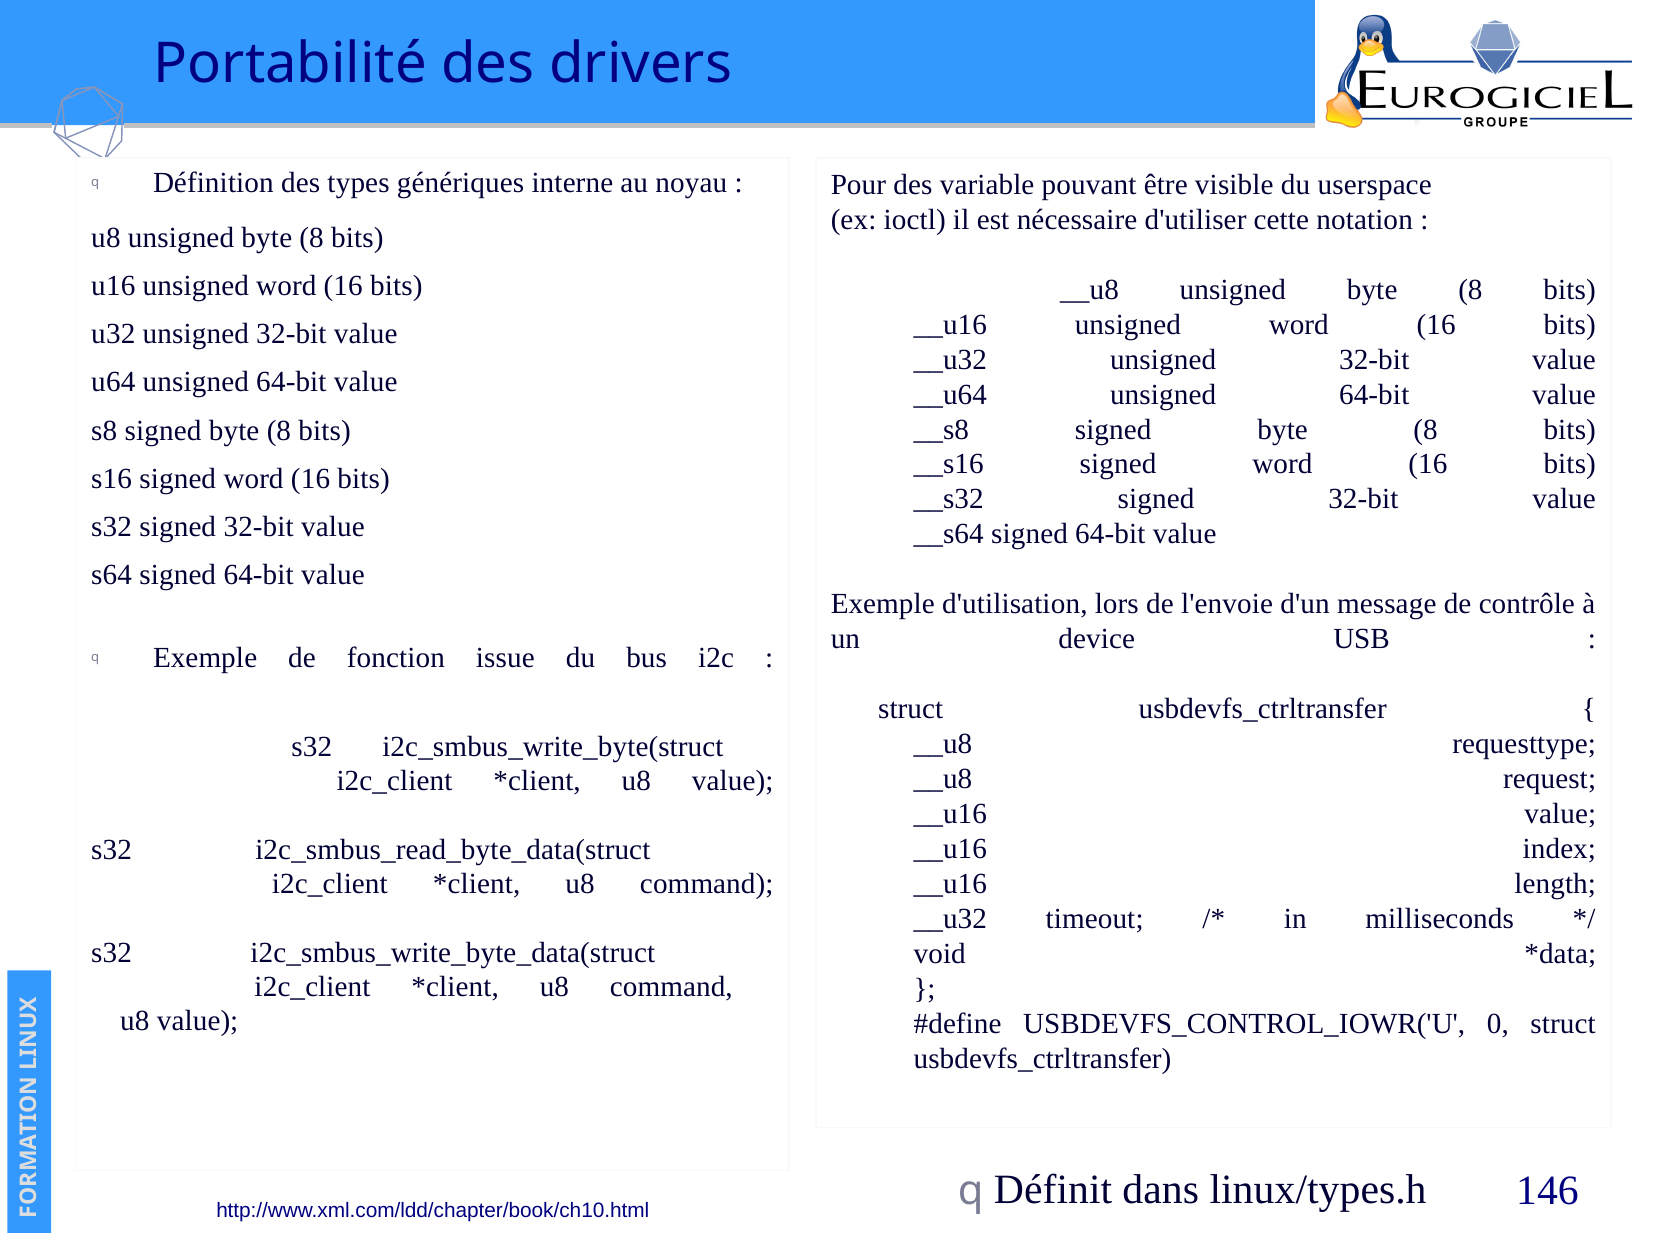

# Portabilité des drivers
Définition des types génériques interne au noyau :
u8 unsigned byte (8 bits)‏
u16 unsigned word (16 bits)‏
u32 unsigned 32-bit value
u64 unsigned 64-bit value
s8 signed byte (8 bits)‏
s16 signed word (16 bits)‏
s32 signed 32-bit value
s64 signed 64-bit value
Exemple de fonction issue du bus i2c :
 s32 i2c_smbus_write_byte(struct
 i2c_client *client, u8 value);
s32 i2c_smbus_read_byte_data(struct
 i2c_client *client, u8 command);
s32 i2c_smbus_write_byte_data(struct
 i2c_client *client, u8 command,
 u8 value);
Pour des variable pouvant être visible du userspace
(ex: ioctl) il est nécessaire d'utiliser cette notation :
 __u8 unsigned byte (8 bits)
__u16 unsigned word (16 bits)
__u32 unsigned 32-bit value
__u64 unsigned 64-bit value
__s8 signed byte (8 bits)
__s16 signed word (16 bits)
__s32 signed 32-bit value
__s64 signed 64-bit value
Exemple d'utilisation, lors de l'envoie d'un message de contrôle à un device USB :
struct usbdevfs_ctrltransfer {
__u8 requesttype;
__u8 request;
__u16 value;
__u16 index;
__u16 length;
__u32 timeout; /* in milliseconds */
void *data;
};
#define USBDEVFS_CONTROL_IOWR('U', 0, struct
usbdevfs_ctrltransfer)
 Définit dans linux/types.h
http://www.xml.com/ldd/chapter/book/ch10.html